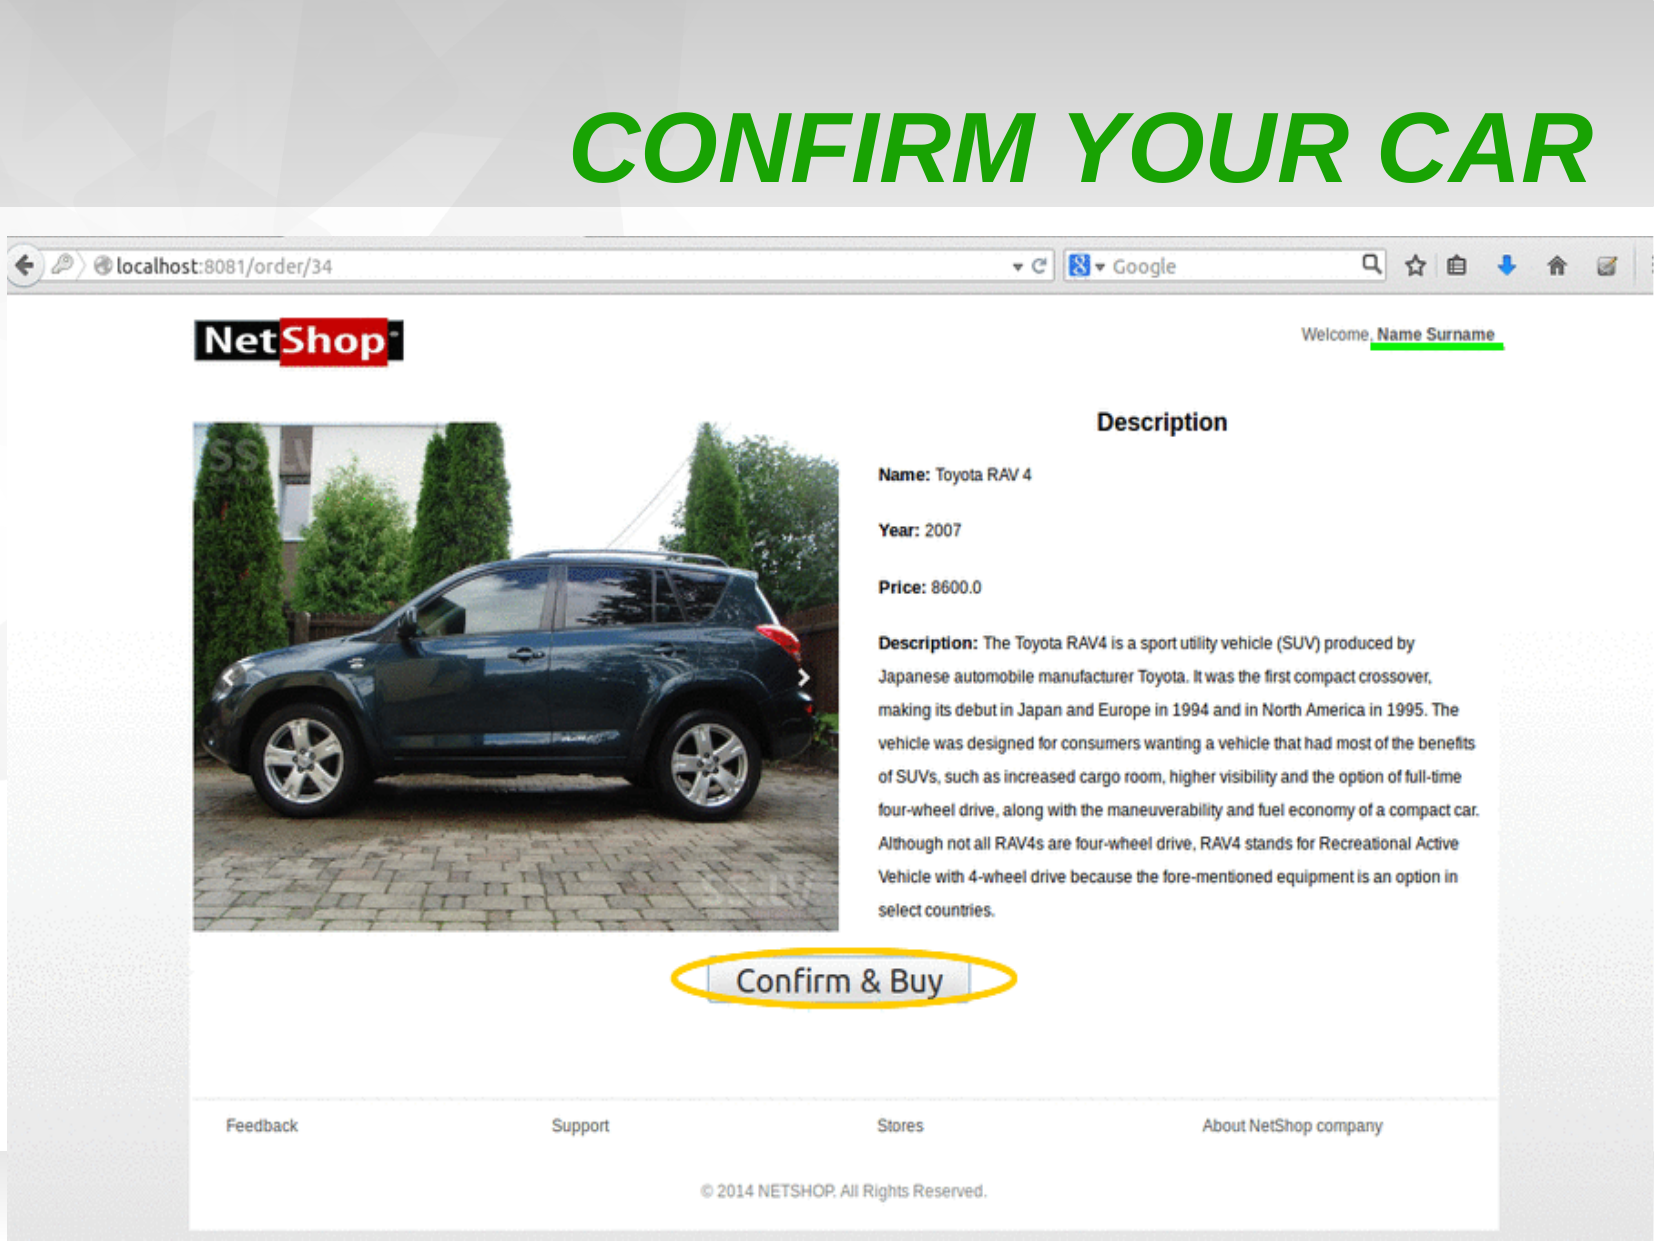

# CONFIRM YOUR CAR
 Writing Selenium tests
Writing Mockito tests
Running tests
Running tests after changing source code
15
LibreOffice Productivity Suite